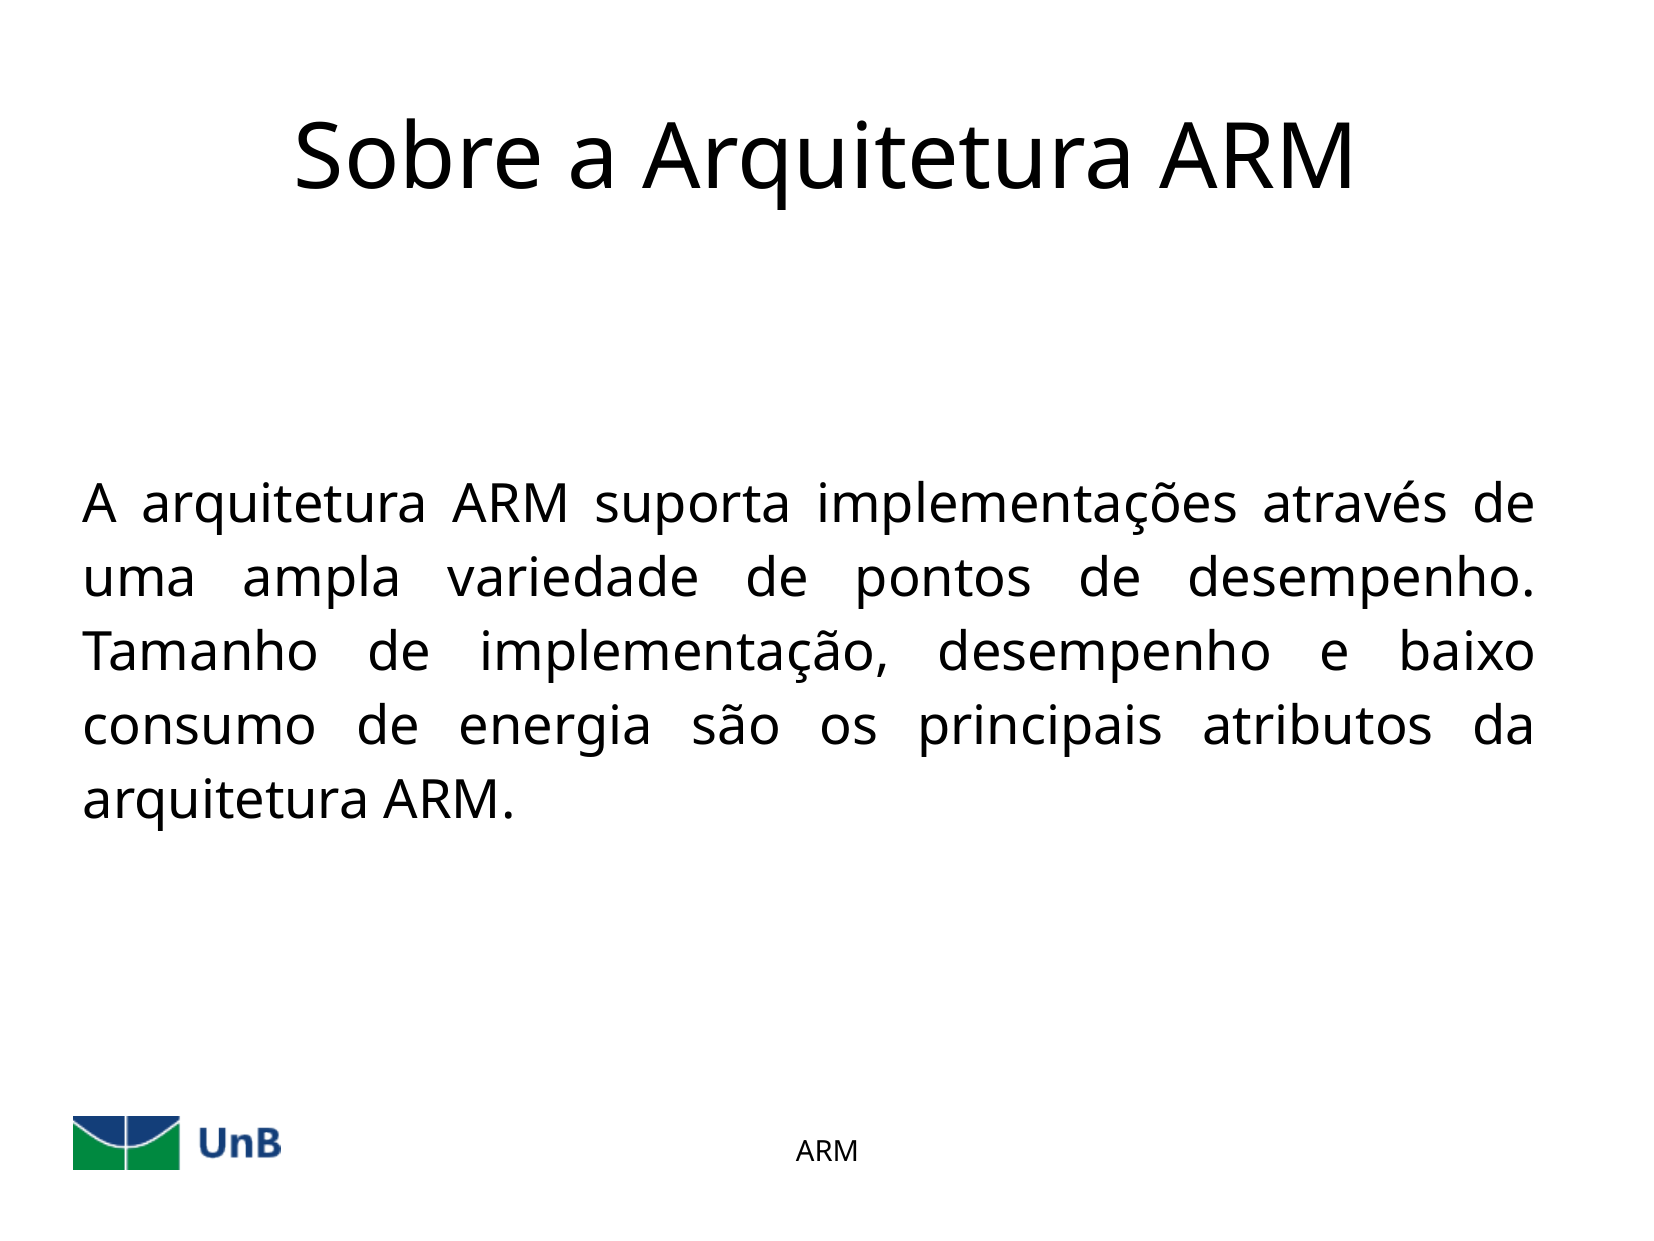

# Sobre a Arquitetura ARM
A arquitetura ARM suporta implementações através de uma ampla variedade de pontos de desempenho. Tamanho de implementação, desempenho e baixo consumo de energia são os principais atributos da arquitetura ARM.
ARM